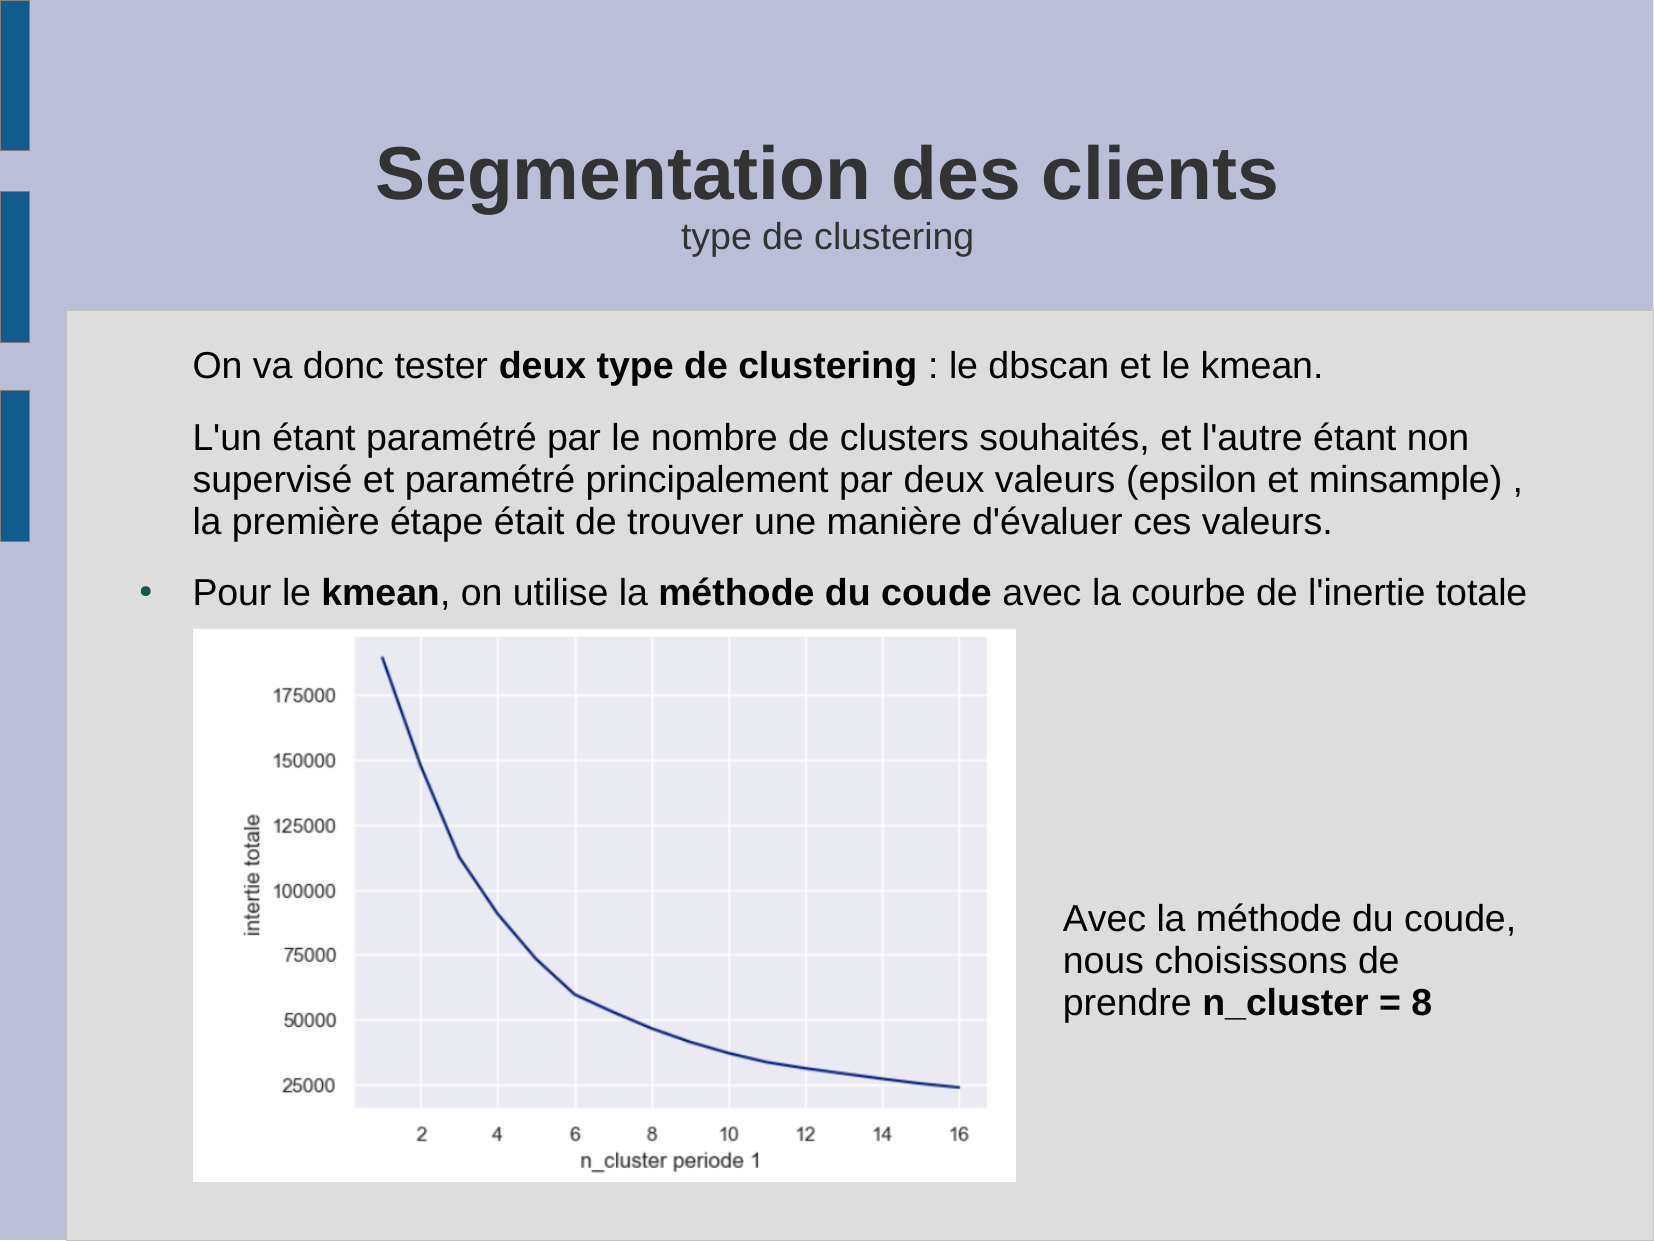

# Segmentation des clients type de clustering
On va donc tester deux type de clustering : le dbscan et le kmean.
L'un étant paramétré par le nombre de clusters souhaités, et l'autre étant non supervisé et paramétré principalement par deux valeurs (epsilon et minsample) , la première étape était de trouver une manière d'évaluer ces valeurs.
Pour le kmean, on utilise la méthode du coude avec la courbe de l'inertie totale
Avec la méthode du coude, nous choisissons de
prendre n_cluster = 8